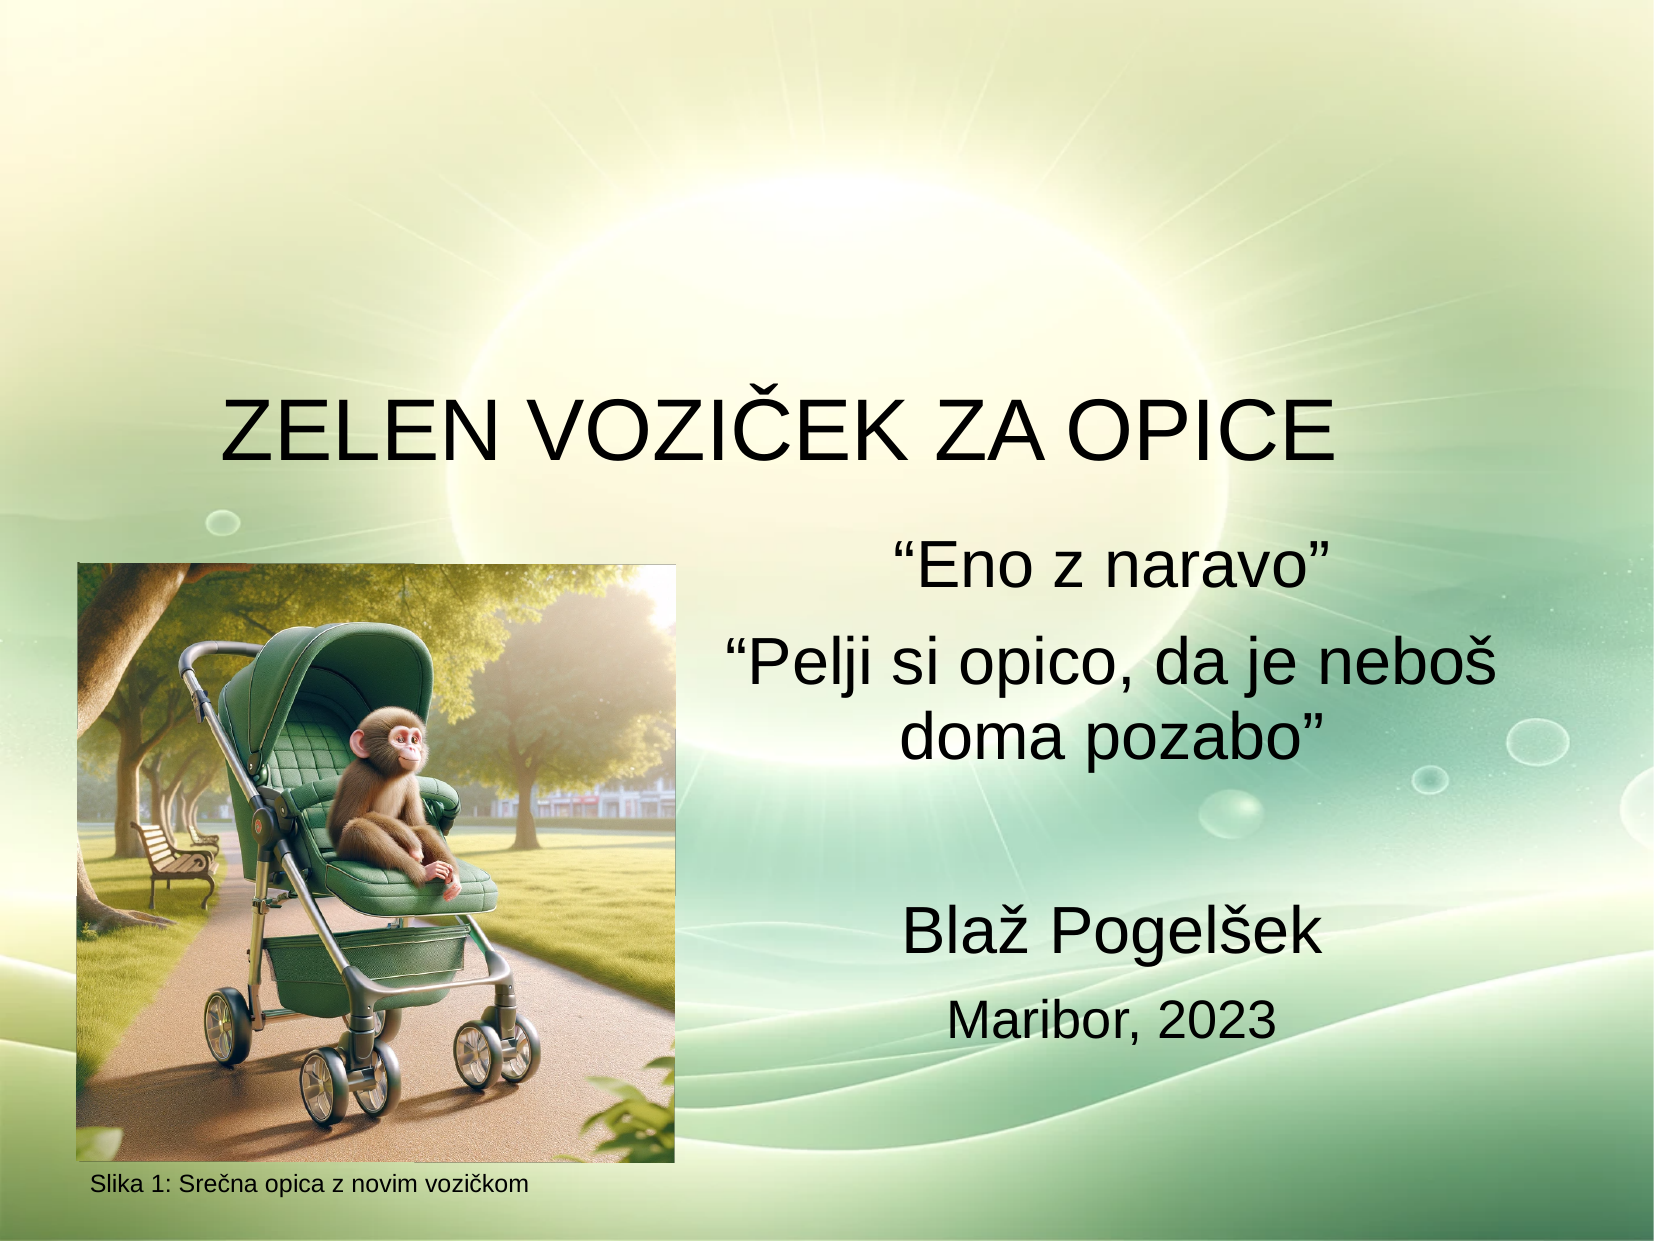

# ZELEN VOZIČEK ZA OPICE
“Eno z naravo”
“Pelji si opico, da je neboš doma pozabo”
Blaž Pogelšek
Maribor, 2023
Slika 1: Srečna opica z novim vozičkom